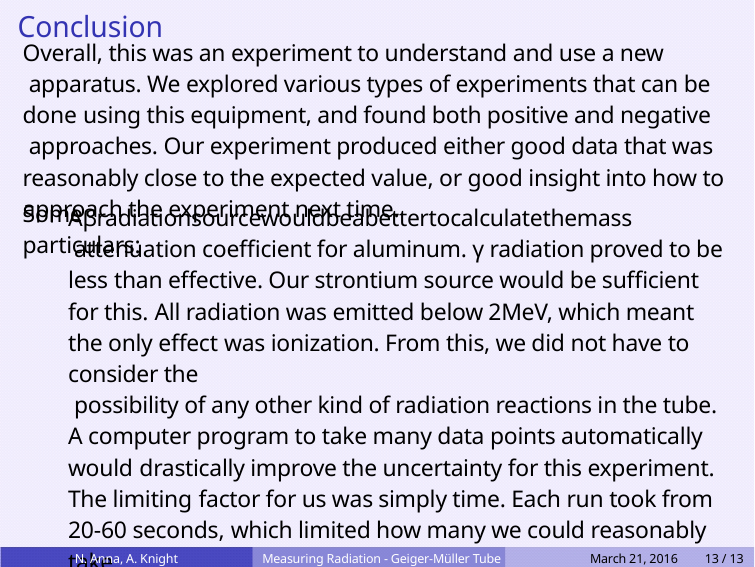

# Conclusion
Overall, this was an experiment to understand and use a new
 apparatus. We explored various types of experiments that can be done using this equipment, and found both positive and negative
 approaches. Our experiment produced either good data that was reasonably close to the expected value, or good insight into how to approach the experiment next time.
Some particulars:
Aβradiationsourcewouldbeabettertocalculatethemass
 attenuation coefficient for aluminum. γ radiation proved to be less than effective. Our strontium source would be sufficient for this. All radiation was emitted below 2MeV, which meant the only effect was ionization. From this, we did not have to consider the
 possibility of any other kind of radiation reactions in the tube. A computer program to take many data points automatically would drastically improve the uncertainty for this experiment. The limiting factor for us was simply time. Each run took from 20-60 seconds, which limited how many we could reasonably take.
N. Anna, A. Knight
Measuring Radiation - Geiger-Müller Tube
March 21, 2016
13 / 13